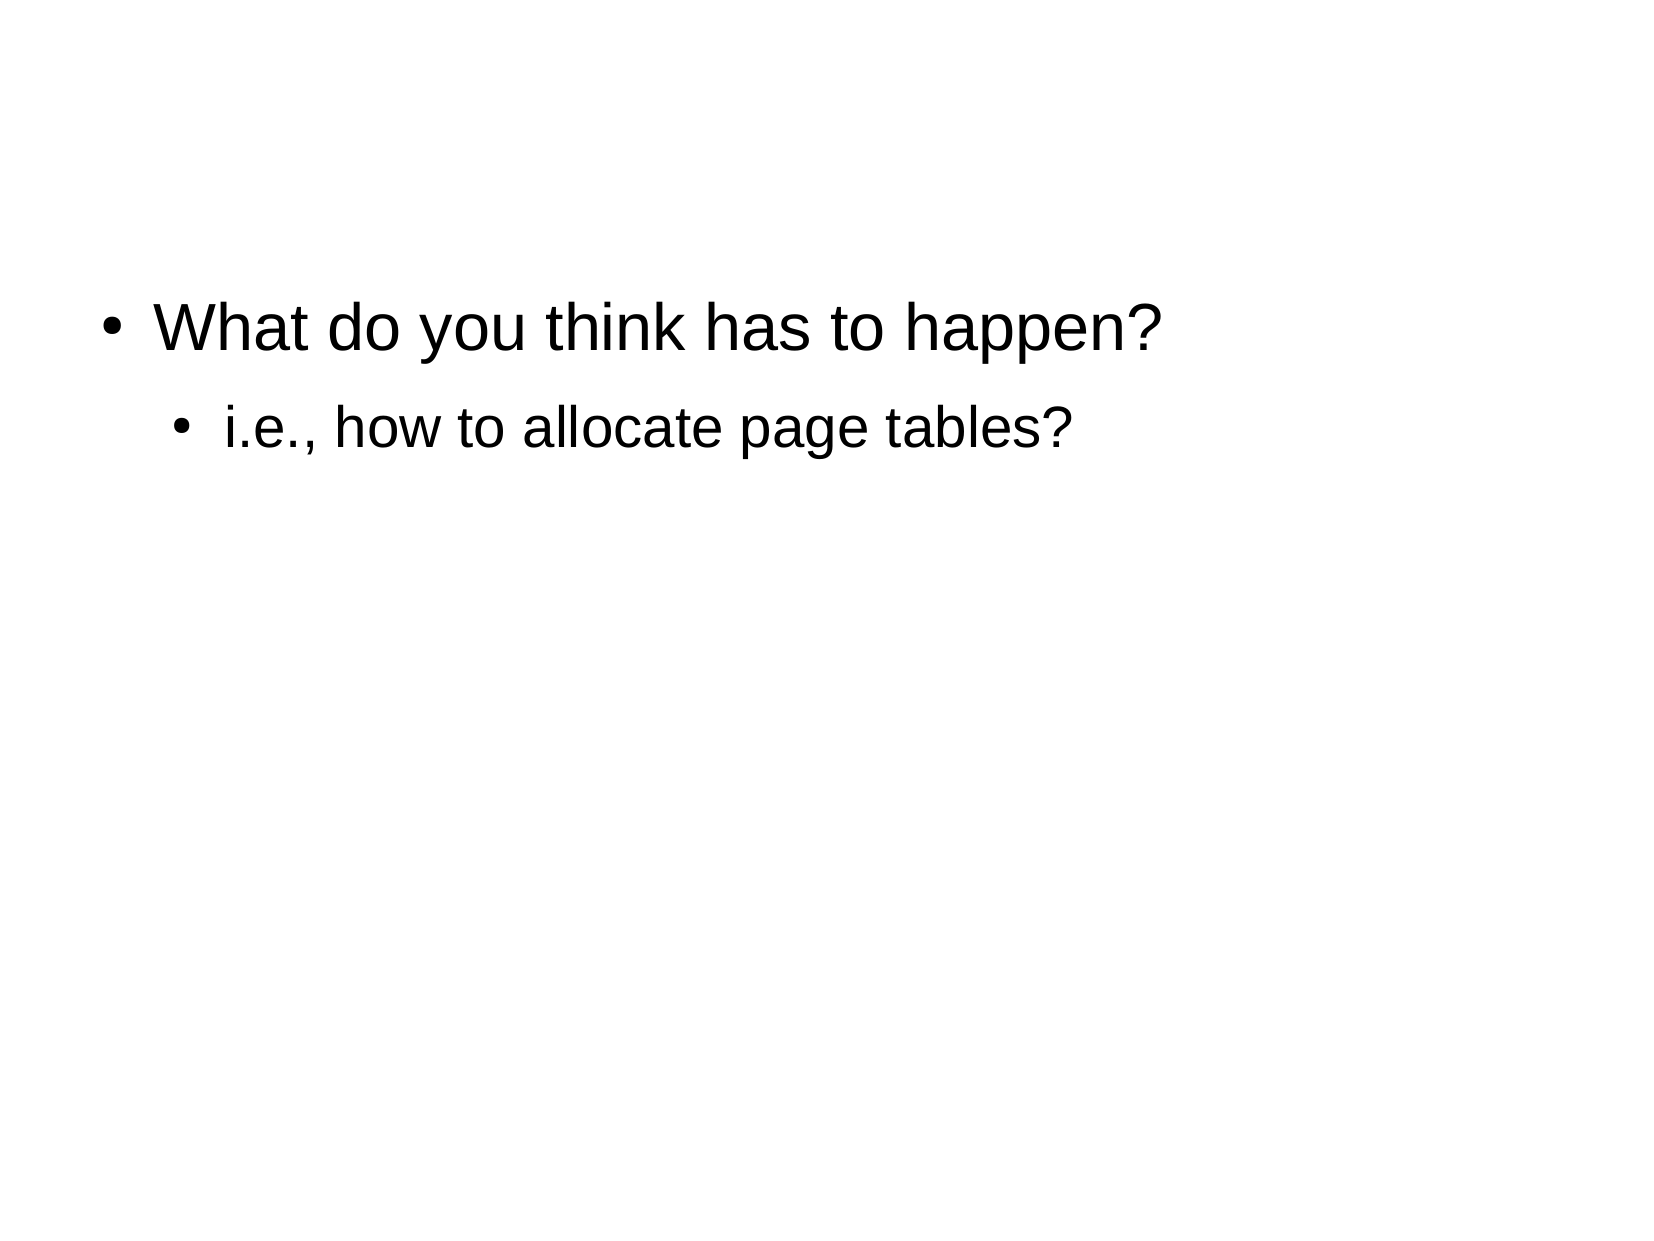

#
What do you think has to happen?
i.e., how to allocate page tables?